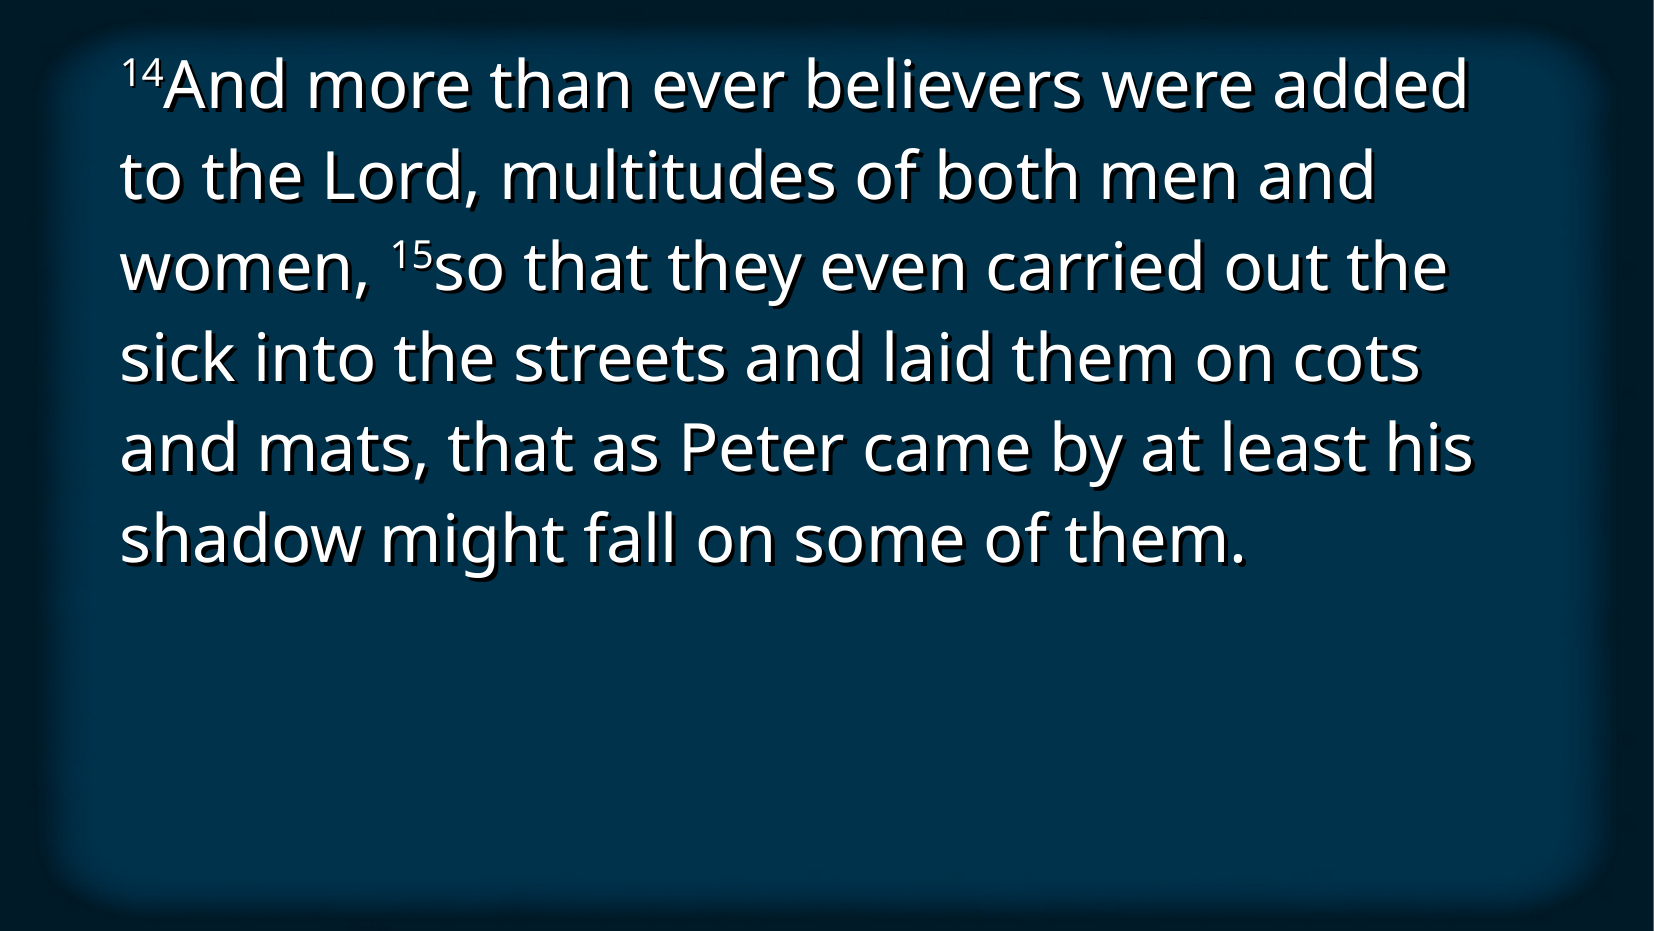

14And more than ever believers were added to the Lord, multitudes of both men and women, 15so that they even carried out the sick into the streets and laid them on cots and mats, that as Peter came by at least his shadow might fall on some of them.